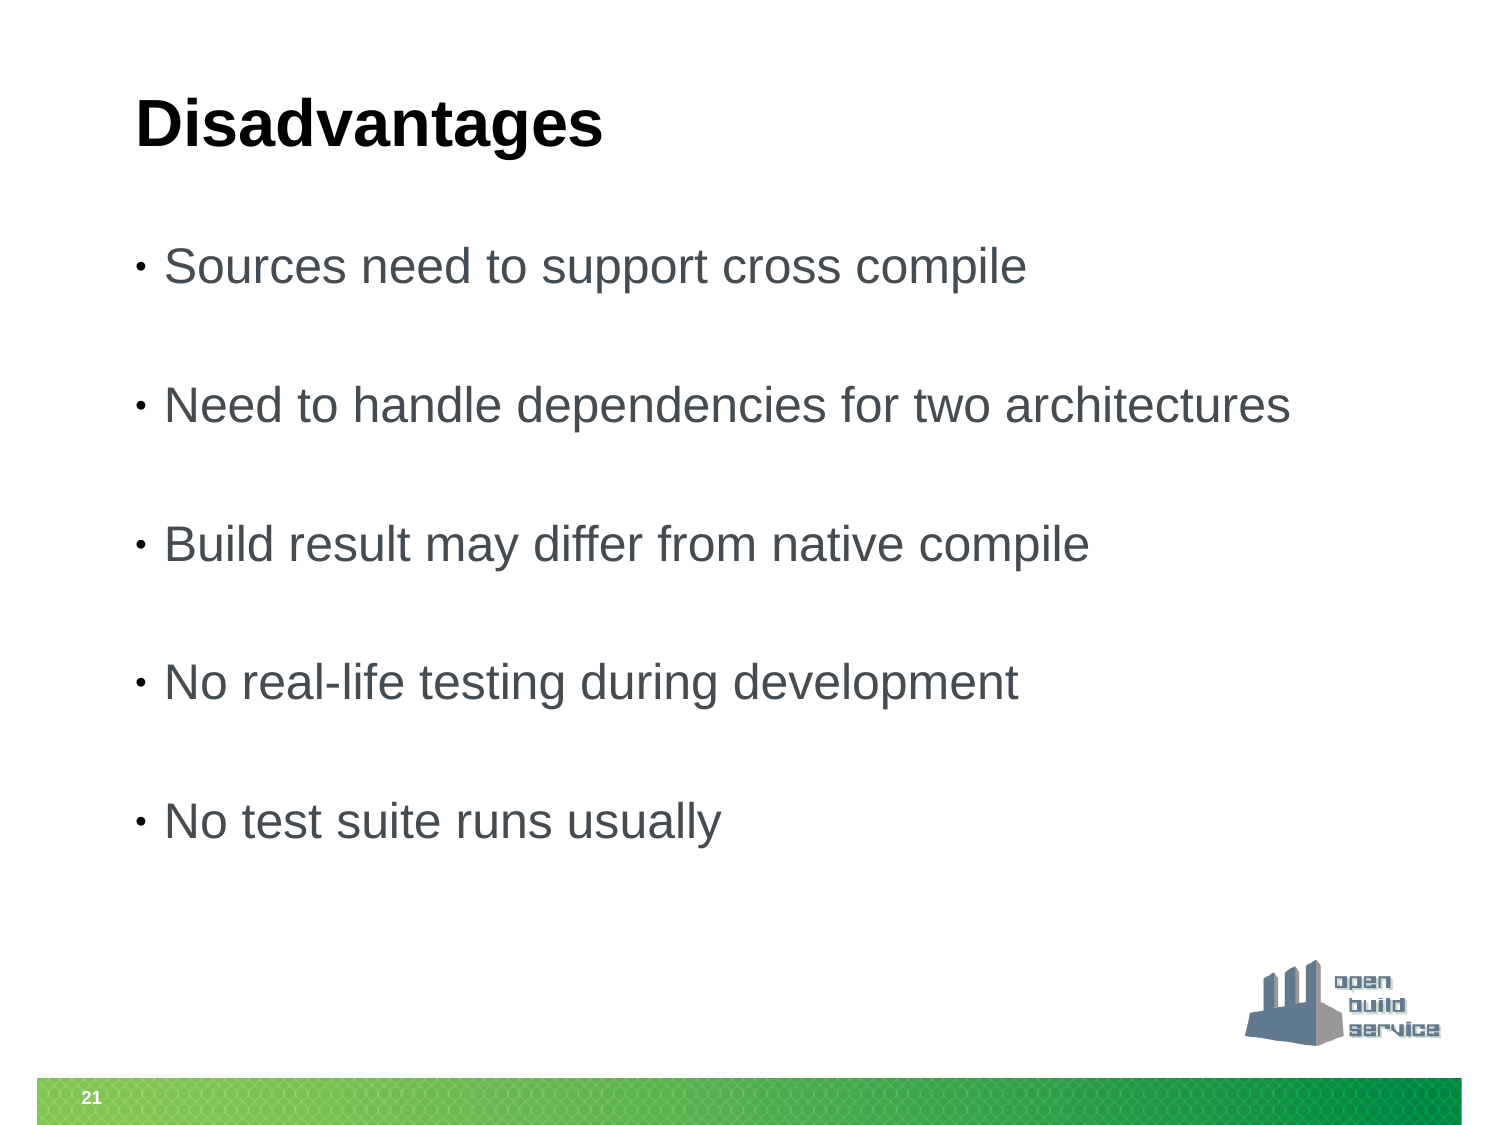

# Disadvantages
Sources need to support cross compile
Need to handle dependencies for two architectures
Build result may differ from native compile
No real-life testing during development
No test suite runs usually